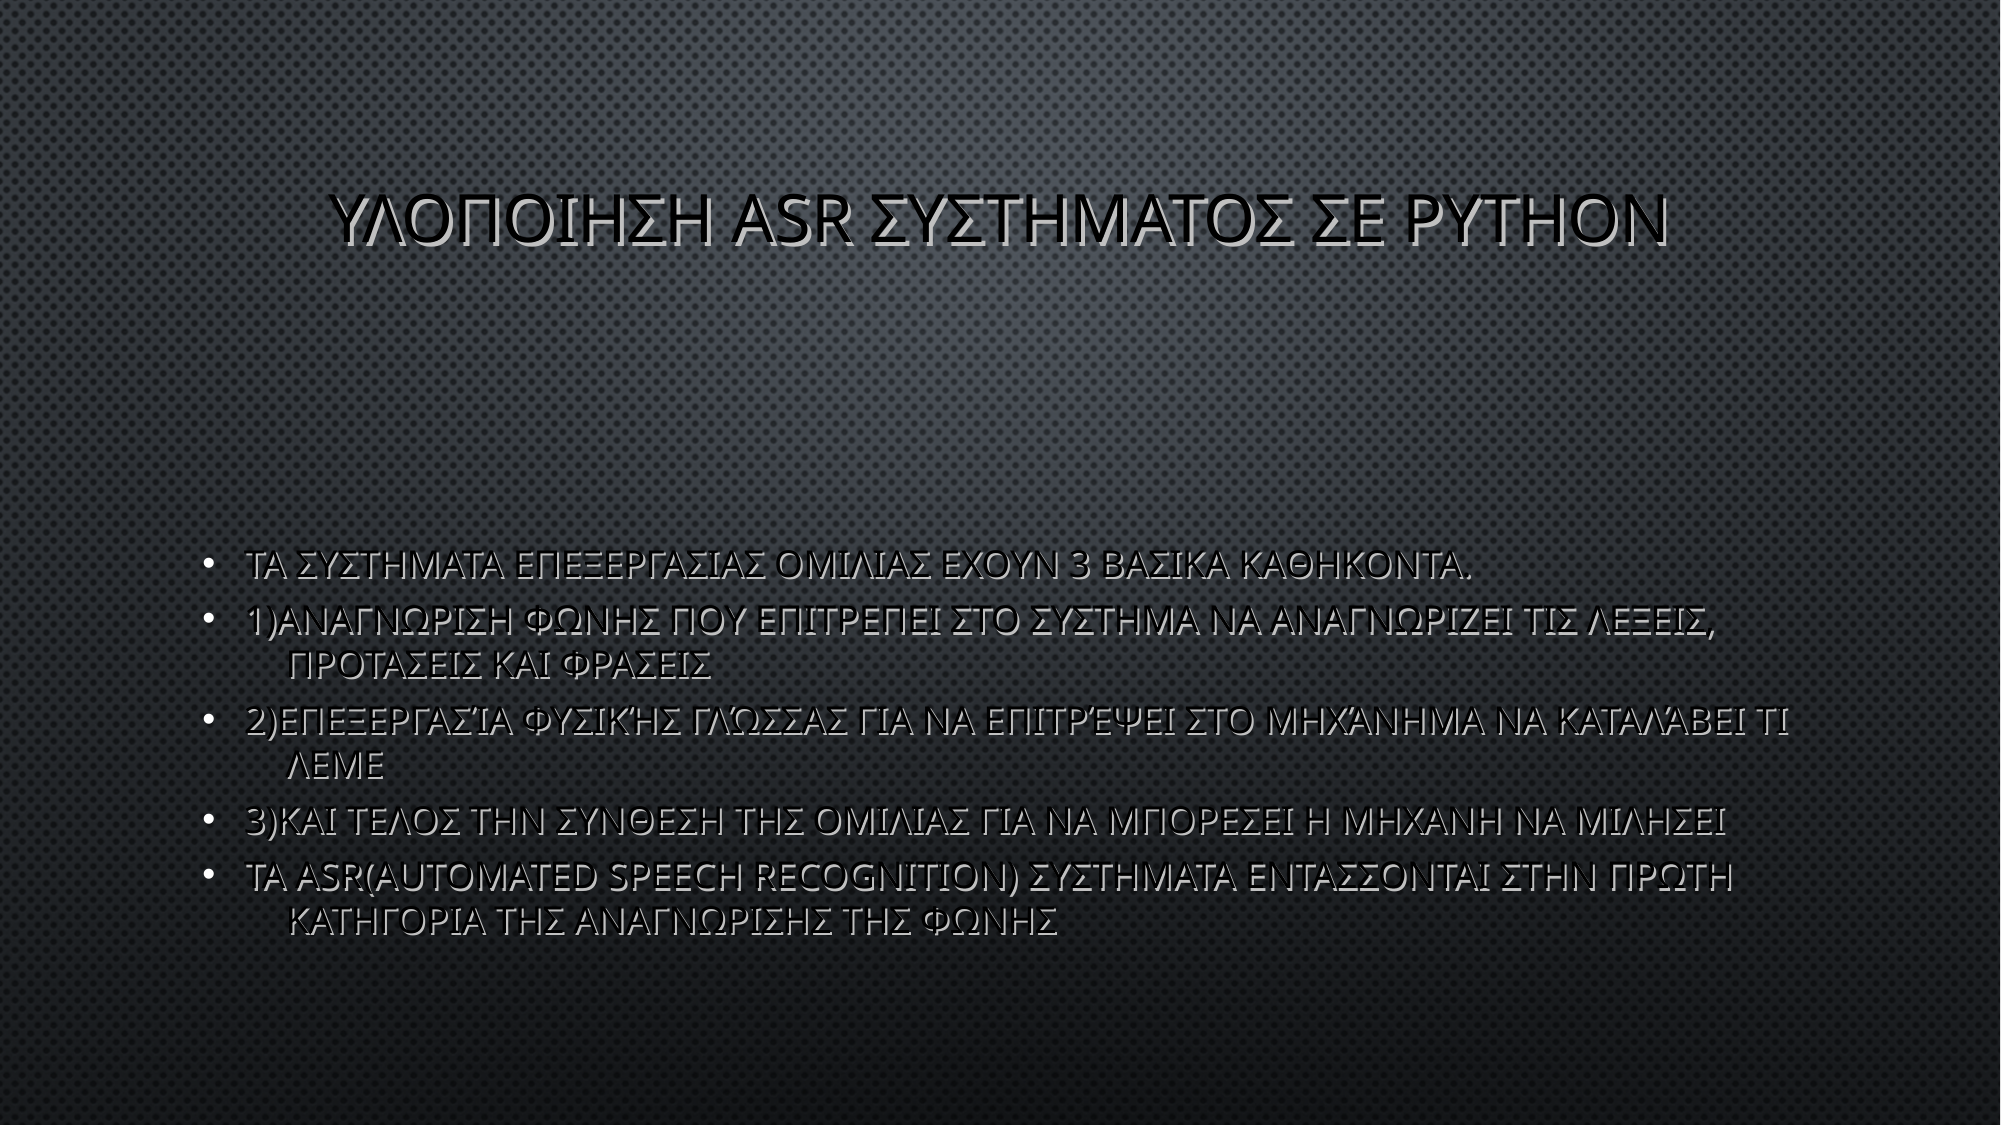

# Υλοποιηση asr συστηματος σε python
Τα συστηματα επεξεργασιας ομιλιας εχουν 3 βασικα καθηκοντα.
1)Αναγνωριση φωνης που επιτρεπει στο συστημα να αναγνωριζει τις λεξεις, προτασεις και φρασεις
2)Επεξεργασία φυσικής γλώσσας για να επιτρέψει στο μηχάνημα να καταλάβει τι λεμε
3)Και τελος την συνθεση της ομιλιας για να μπορεσει η μηχανη να μιλησει
Τα ASR(Automated Speech Recognition) συστηματα εντασσονται στην πρωτη κατηγορια της αναγνωρισης της φωνης